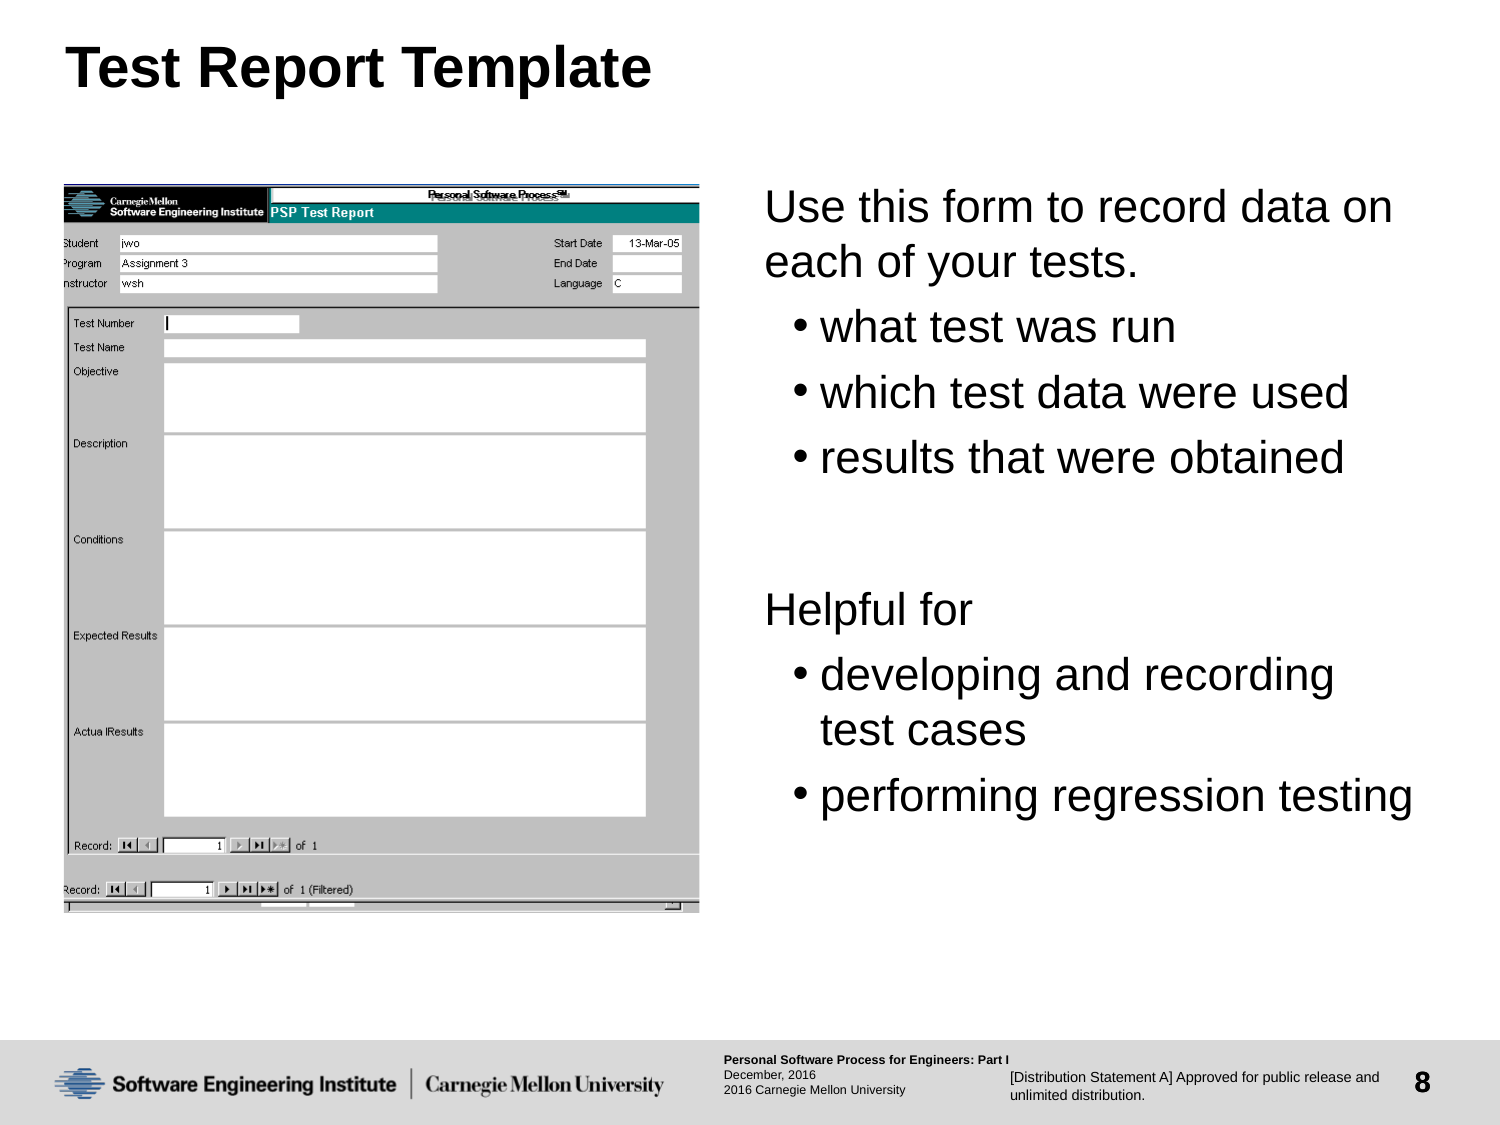

# Test Report Template
Use this form to record data on each of your tests.
what test was run
which test data were used
results that were obtained
Helpful for
developing and recording
test cases
performing regression testing